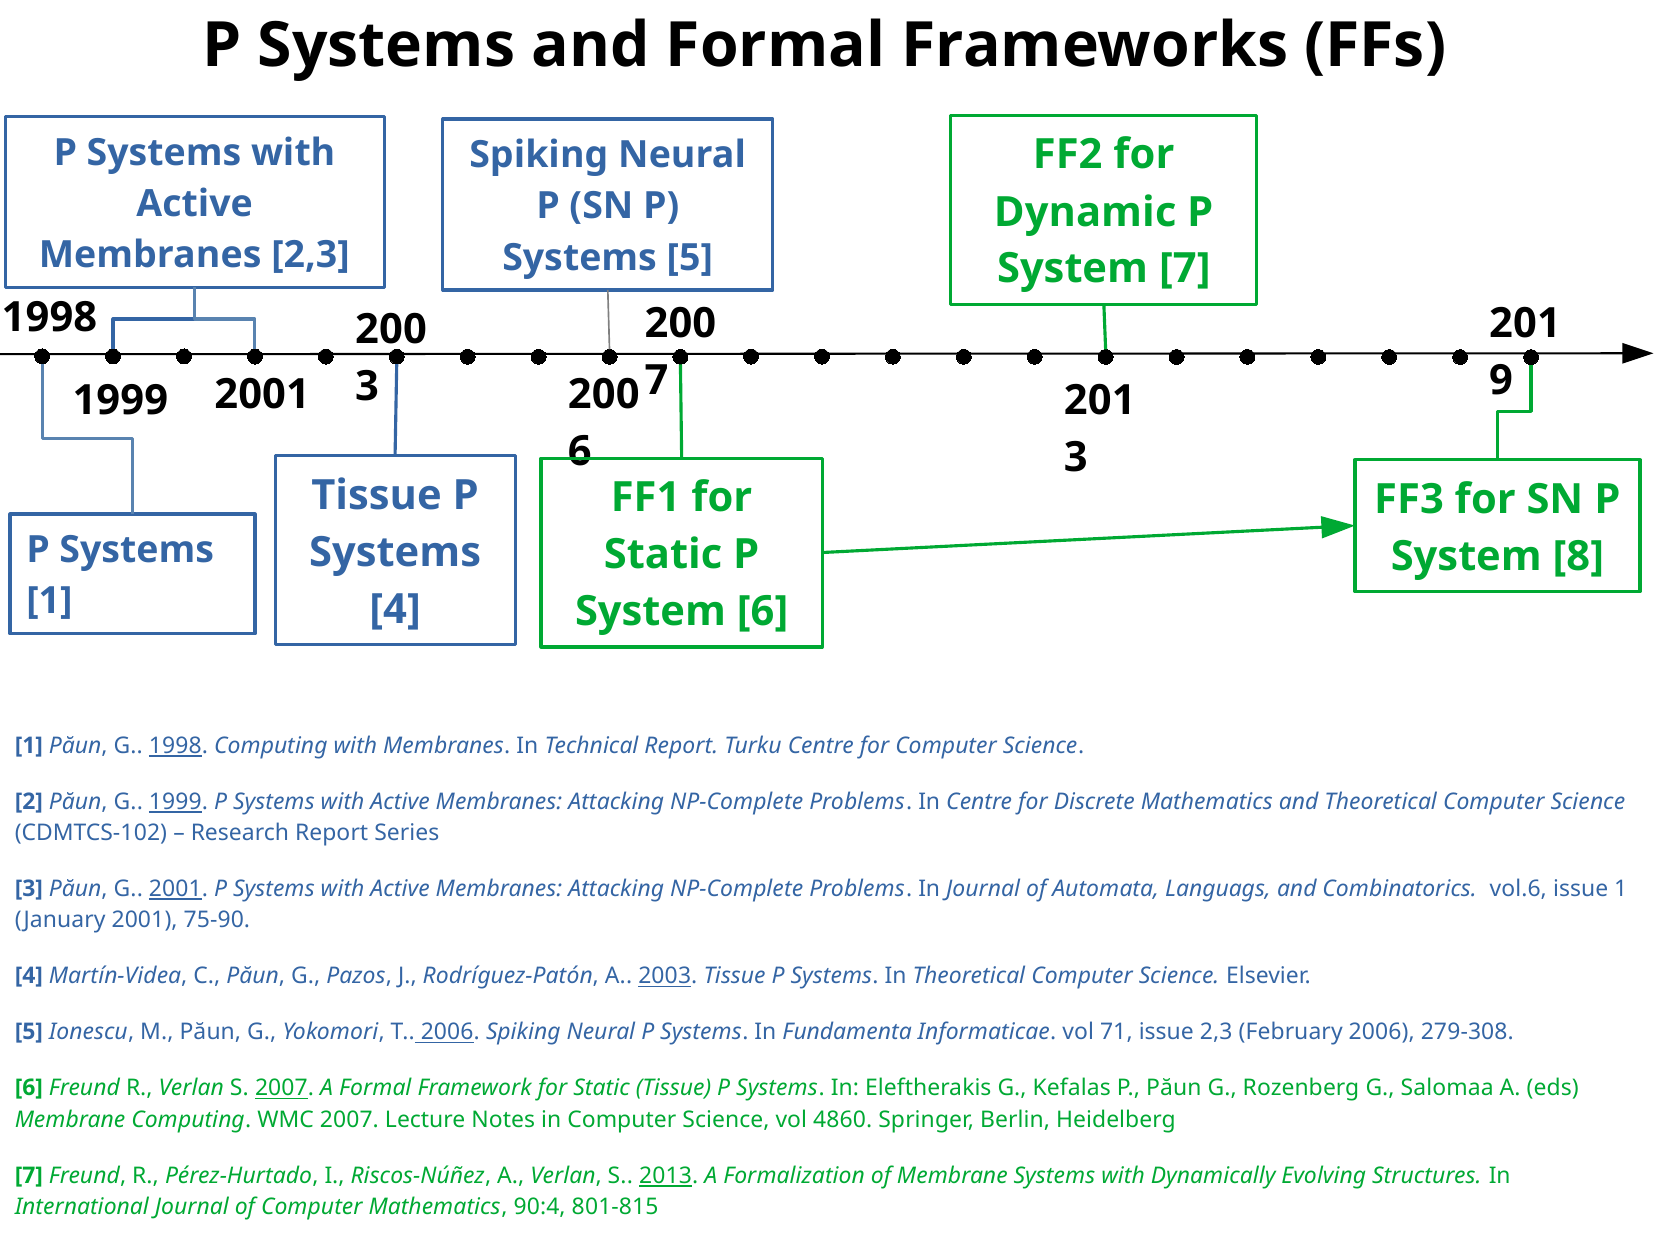

# P Systems and Formal Frameworks (FFs)
FF2 for Dynamic P System [7]
P Systems with Active Membranes [2,3]
Spiking Neural P (SN P) Systems [5]
1998
2007
2019
2003
2006
2001
2013
1999
Tissue P Systems [4]
FF1 for Static P System [6]
FF3 for SN P System [8]
P Systems [1]
[1] Păun, G.. 1998. Computing with Membranes. In Technical Report. Turku Centre for Computer Science.
[2] Păun, G.. 1999. P Systems with Active Membranes: Attacking NP-Complete Problems. In Centre for Discrete Mathematics and Theoretical Computer Science (CDMTCS-102) – Research Report Series
[3] Păun, G.. 2001. P Systems with Active Membranes: Attacking NP-Complete Problems. In Journal of Automata, Languags, and Combinatorics. vol.6, issue 1 (January 2001), 75-90.
[4] Martín-Videa, C., Păun, G., Pazos, J., Rodríguez-Patón, A.. 2003. Tissue P Systems. In Theoretical Computer Science. Elsevier.
[5] Ionescu, M., Păun, G., Yokomori, T.. 2006. Spiking Neural P Systems. In Fundamenta Informaticae. vol 71, issue 2,3 (February 2006), 279-308.
[6] Freund R., Verlan S. 2007. A Formal Framework for Static (Tissue) P Systems. In: Eleftherakis G., Kefalas P., Păun G., Rozenberg G., Salomaa A. (eds) Membrane Computing. WMC 2007. Lecture Notes in Computer Science, vol 4860. Springer, Berlin, Heidelberg
[7] Freund, R., Pérez-Hurtado, I., Riscos-Núñez, A., Verlan, S.. 2013. A Formalization of Membrane Systems with Dynamically Evolving Structures. In International Journal of Computer Mathematics, 90:4, 801-815
[8] Verlan, S., Freund, R., Alhazov, A., Pan, L.. 2008. A Formal Framework for Spiking Neural P Systems. In Proceedings of 20th Conference on Membrane Computing (CMC20)